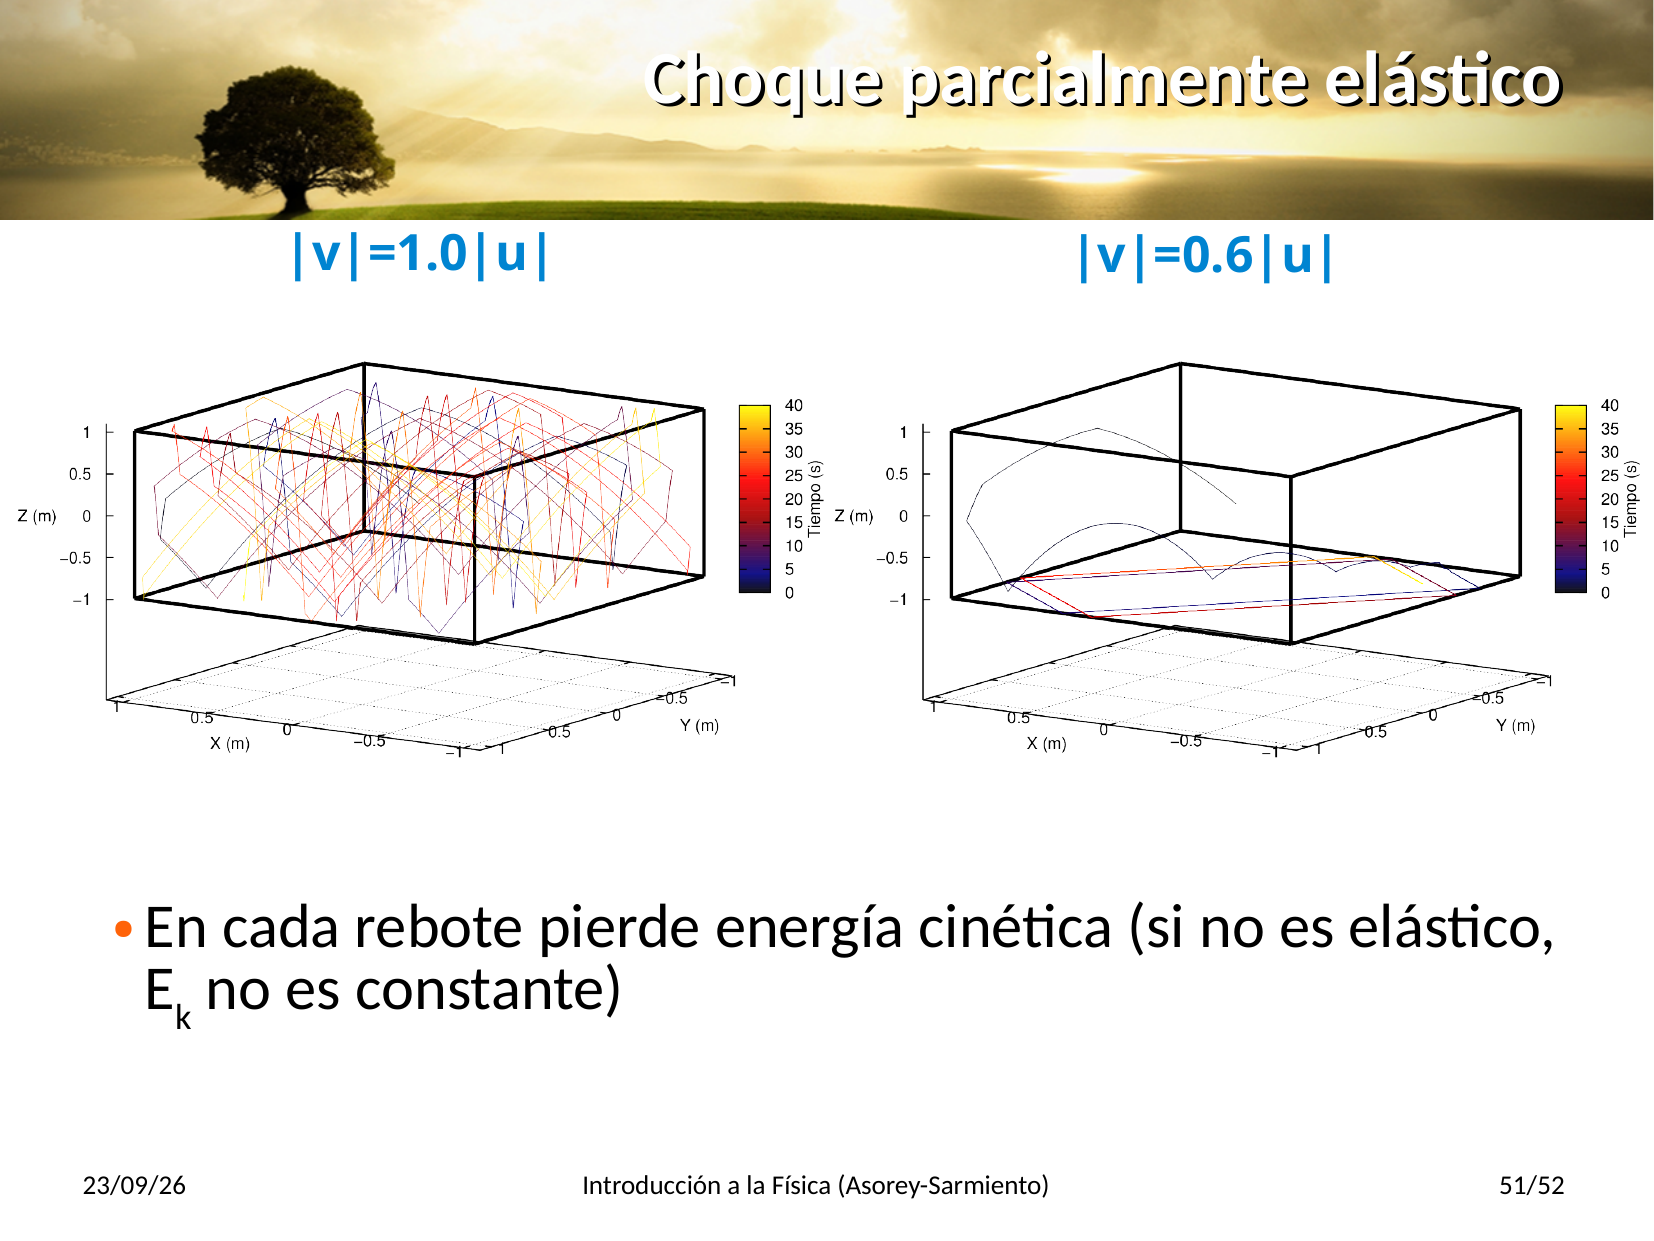

# Choque parcialmente elástico
|v|=1.0|u|
|v|=0.6|u|
En cada rebote pierde energía cinética (si no es elástico, Ek no es constante)
Introducción a la Física (Asorey-Sarmiento)
51